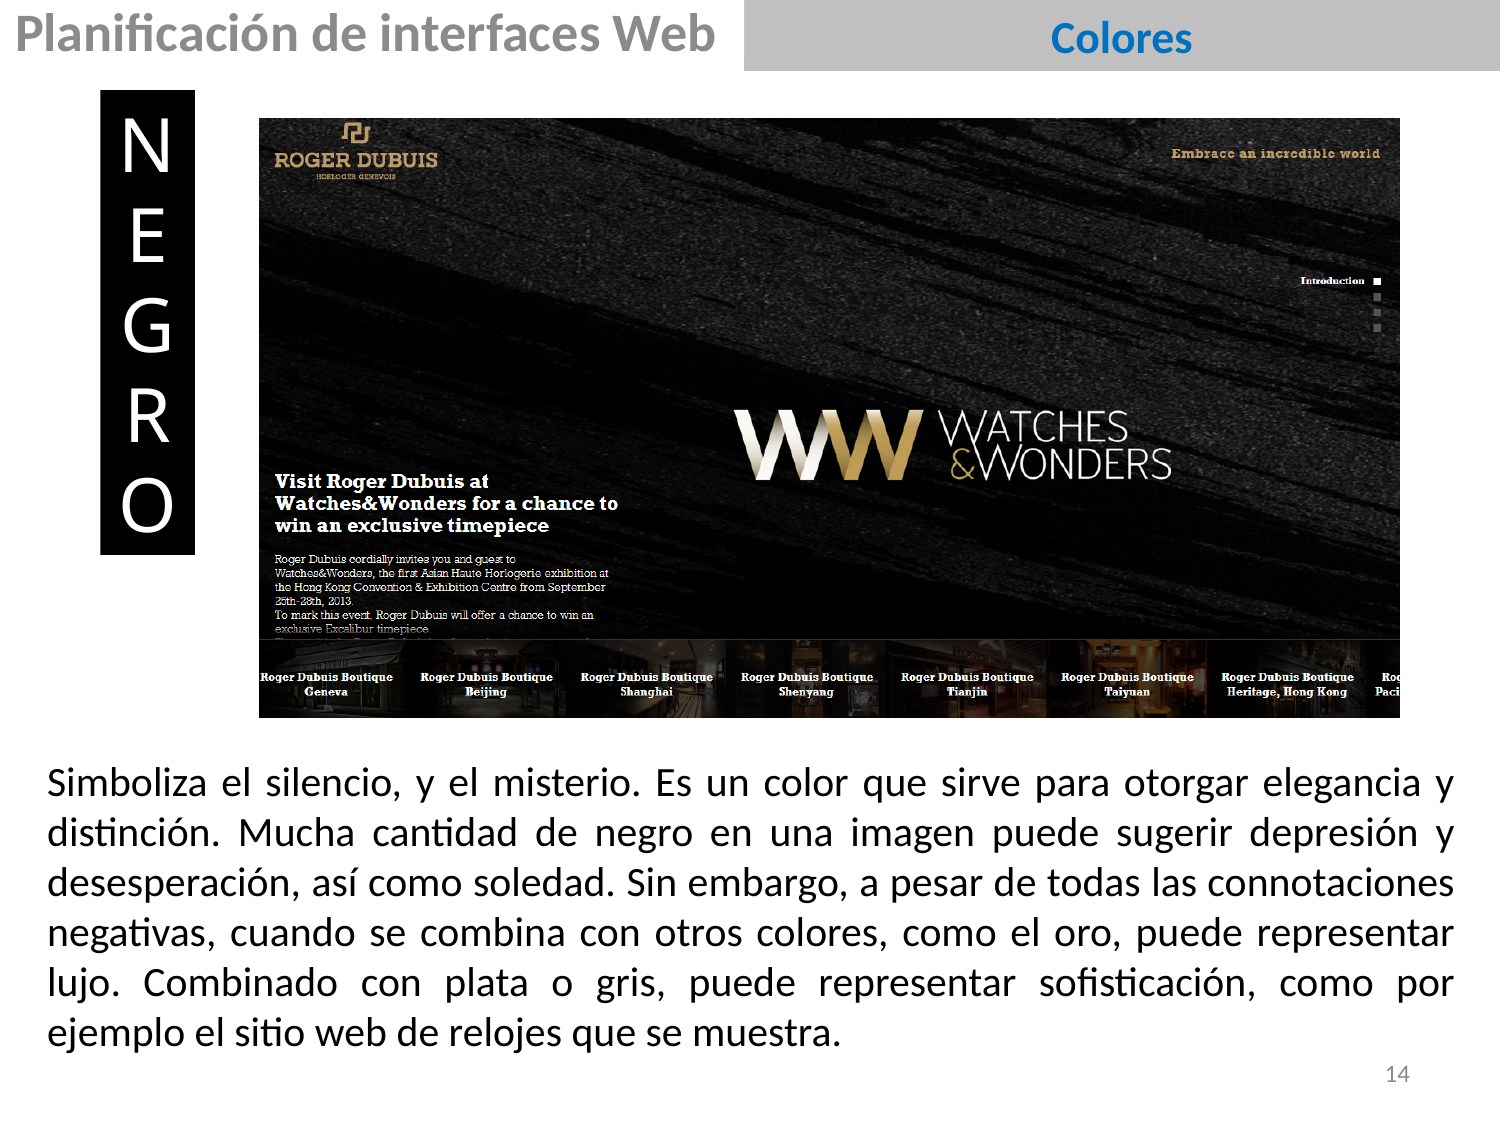

Planificación de interfaces Web
Colores
NEGRO
# Simboliza el silencio, y el misterio. Es un color que sirve para otorgar elegancia y distinción. Mucha cantidad de negro en una imagen puede sugerir depresión y desesperación, así como soledad. Sin embargo, a pesar de todas las connotaciones negativas, cuando se combina con otros colores, como el oro, puede representar lujo. Combinado con plata o gris, puede representar sofisticación, como por ejemplo el sitio web de relojes que se muestra.